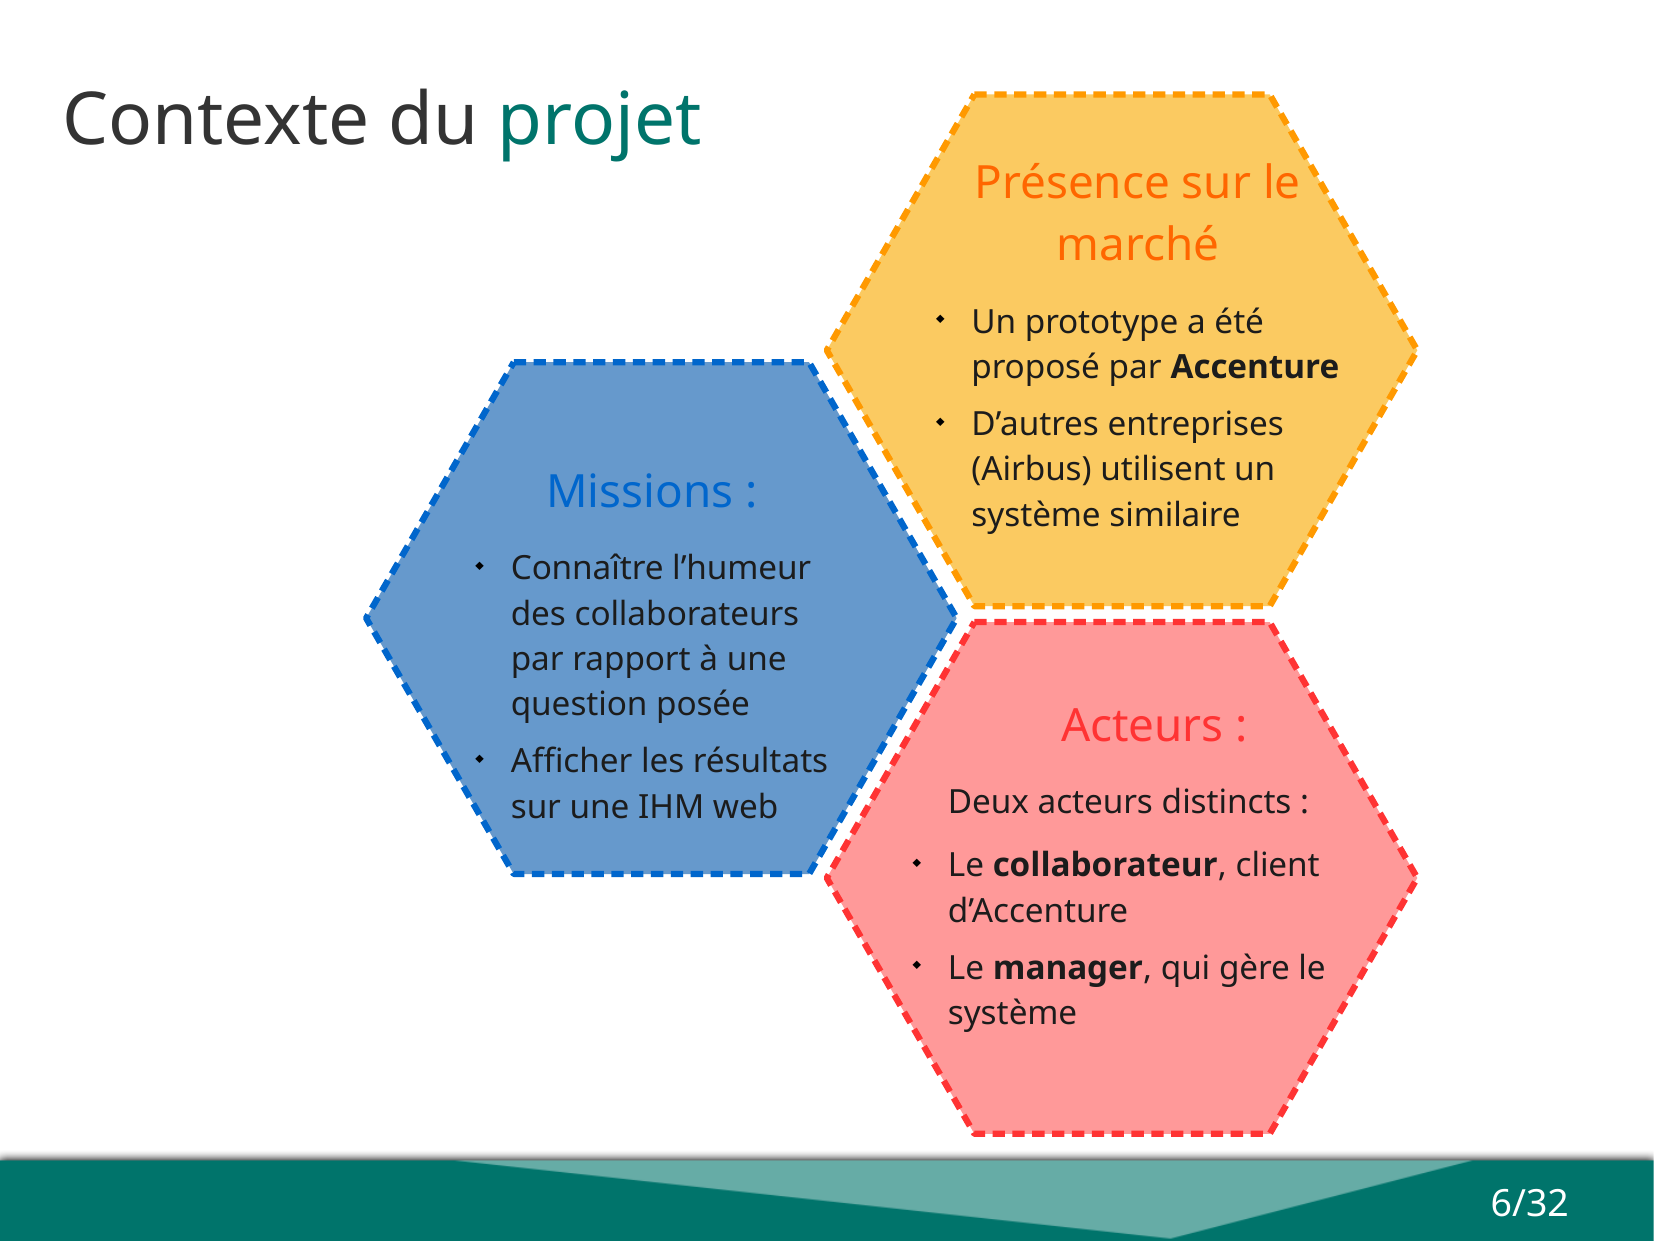

Contexte du projet
Présence sur le marché
Un prototype a été proposé par Accenture
D’autres entreprises (Airbus) utilisent un système similaire
Missions :
Connaître l’humeur des collaborateurs par rapport à une question posée
Afficher les résultats sur une IHM web
Acteurs :
Deux acteurs distincts :
Le collaborateur, client d’Accenture
Le manager, qui gère le système